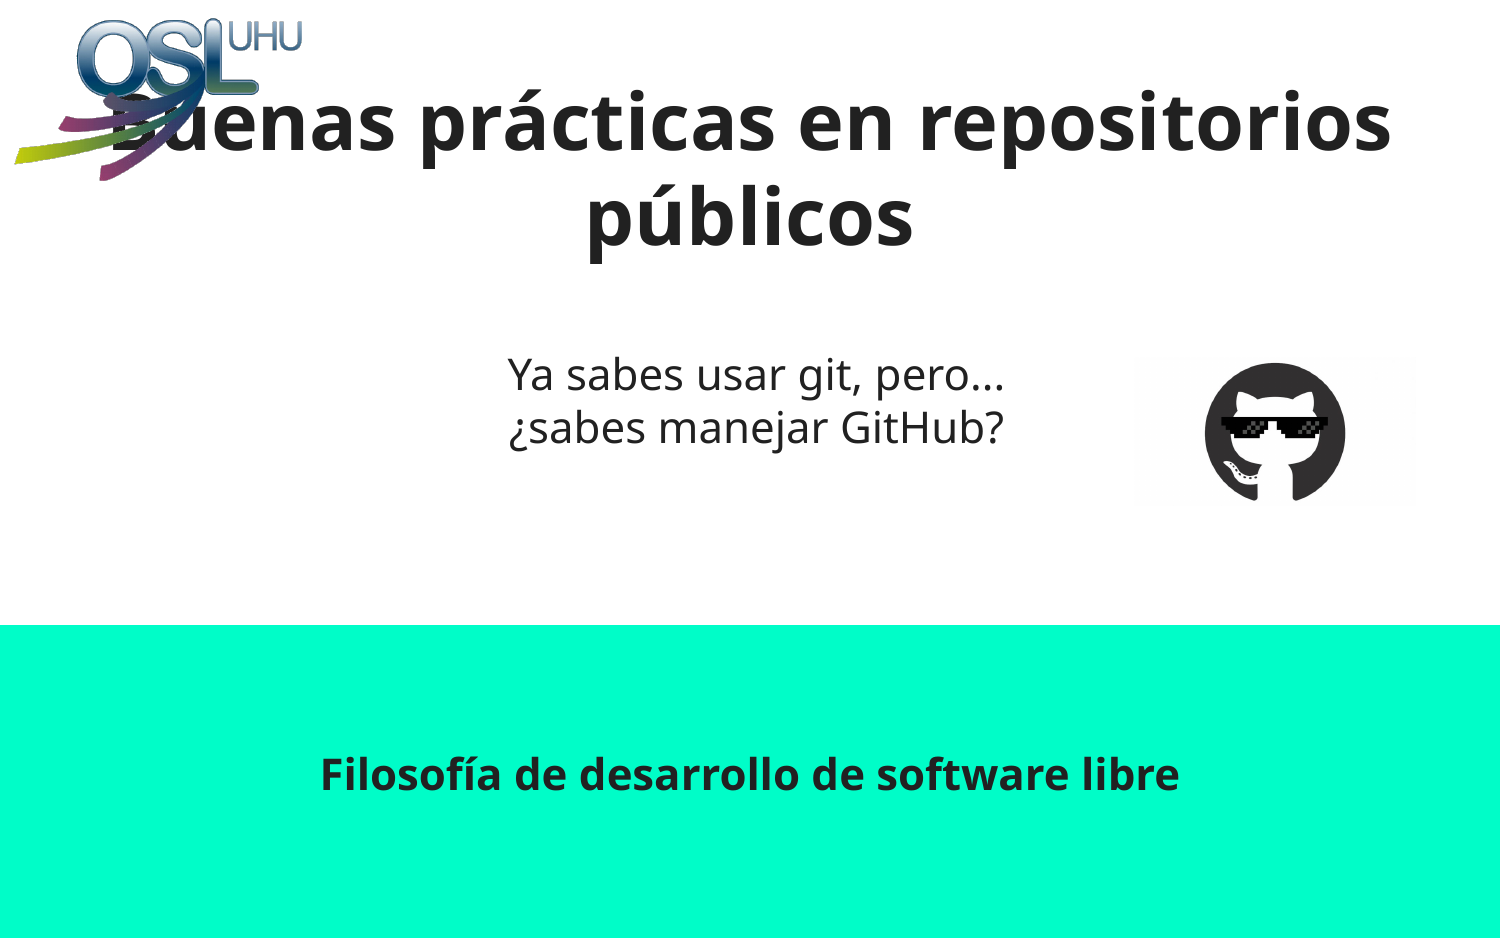

# Buenas prácticas en repositorios públicos
Ya sabes usar git, pero...
¿sabes manejar GitHub?
Filosofía de desarrollo de software libre